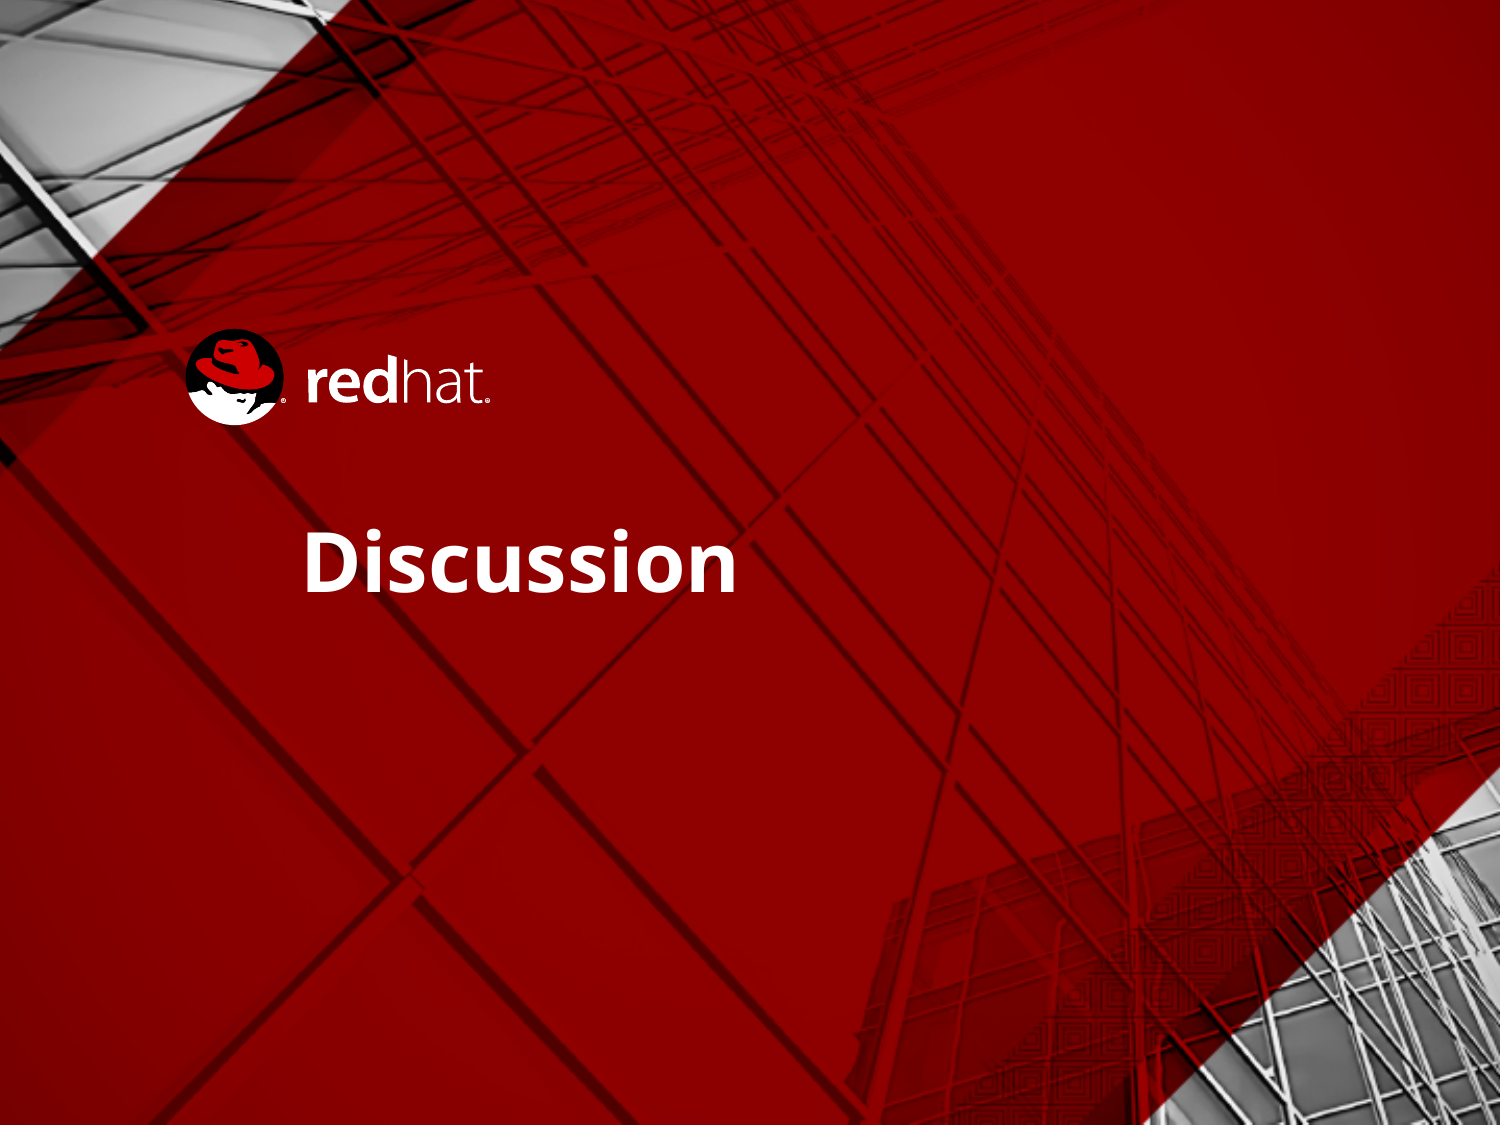

# Discussion
INSERT DESIGNATOR, IF NEEDED
15